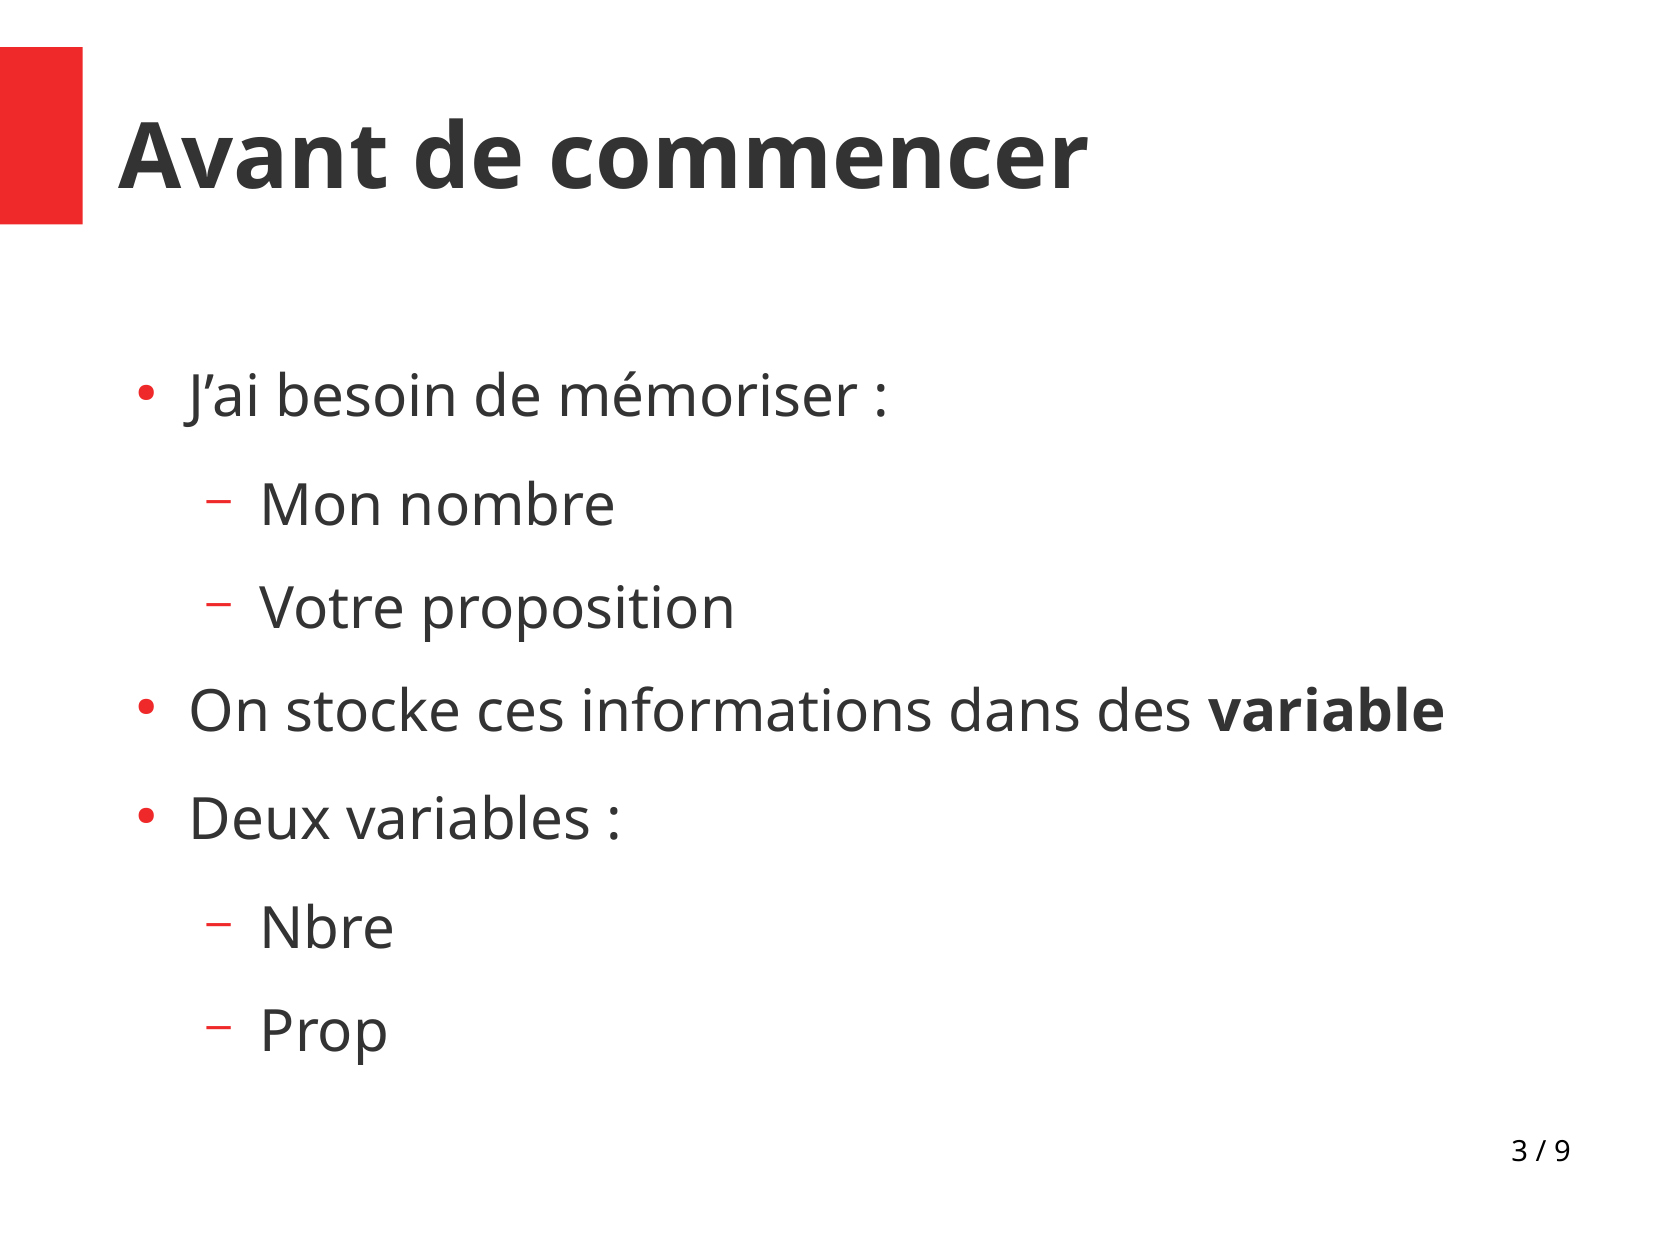

# Avant de commencer
J’ai besoin de mémoriser :
Mon nombre
Votre proposition
On stocke ces informations dans des variable
Deux variables :
Nbre
Prop
3